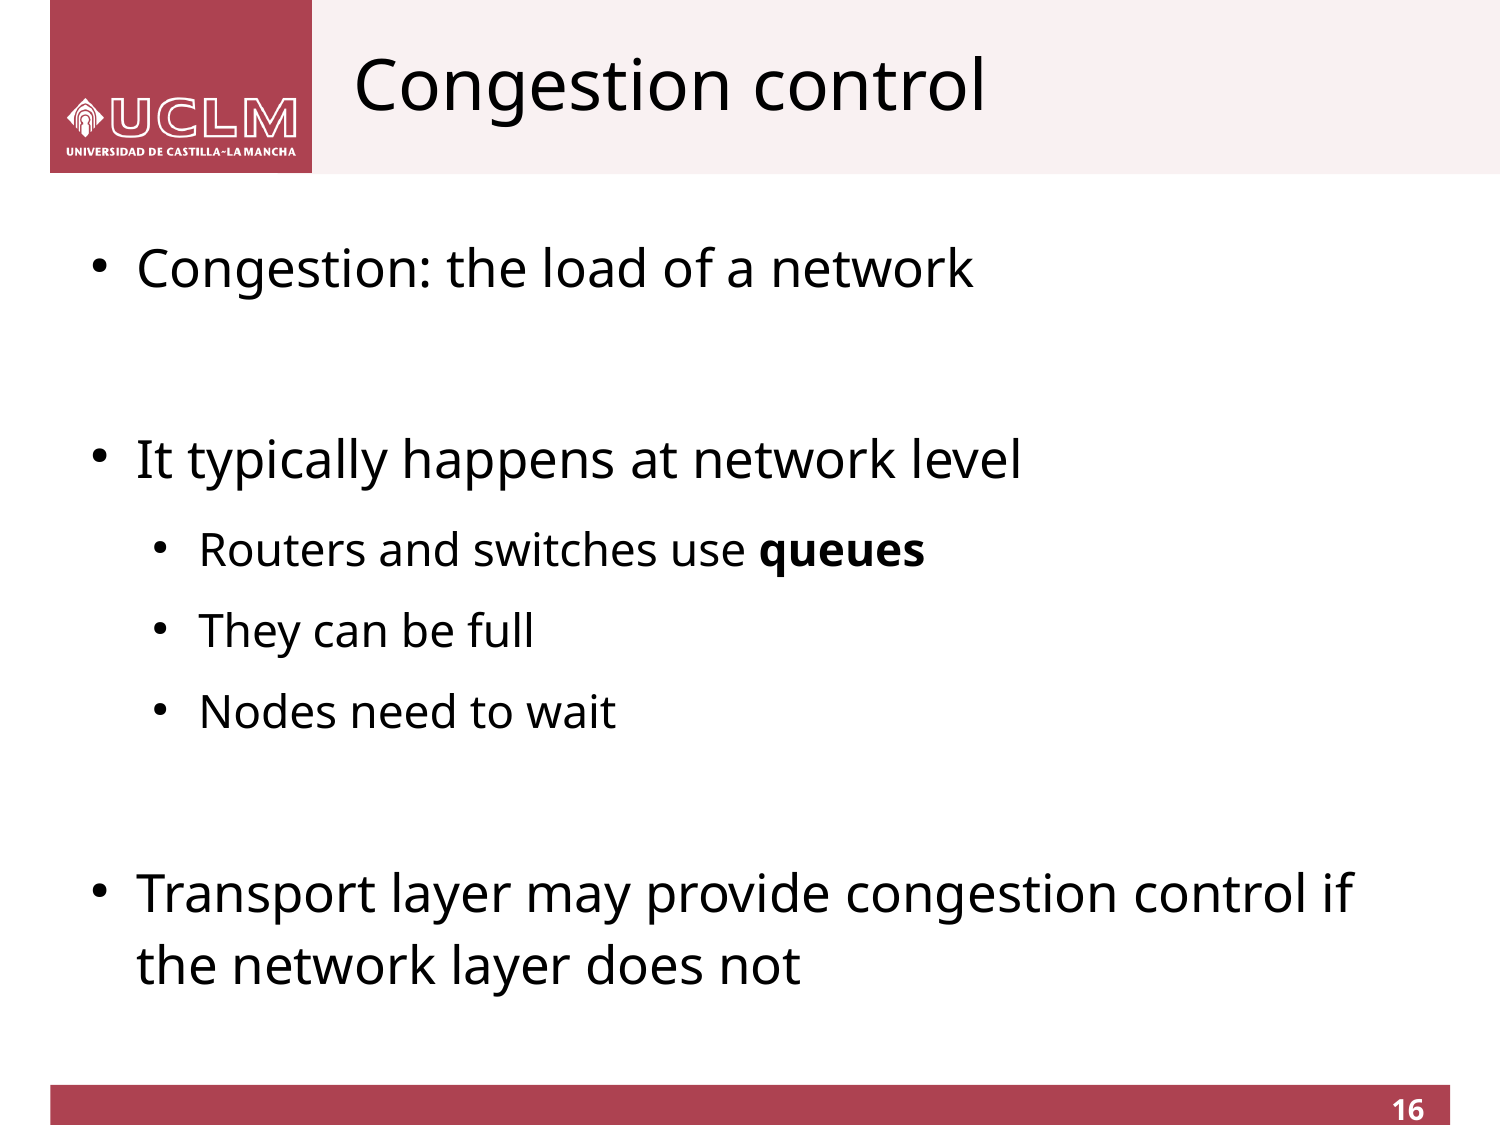

Congestion control
# Congestion: the load of a network
It typically happens at network level
Routers and switches use queues
They can be full
Nodes need to wait
Transport layer may provide congestion control if the network layer does not
16